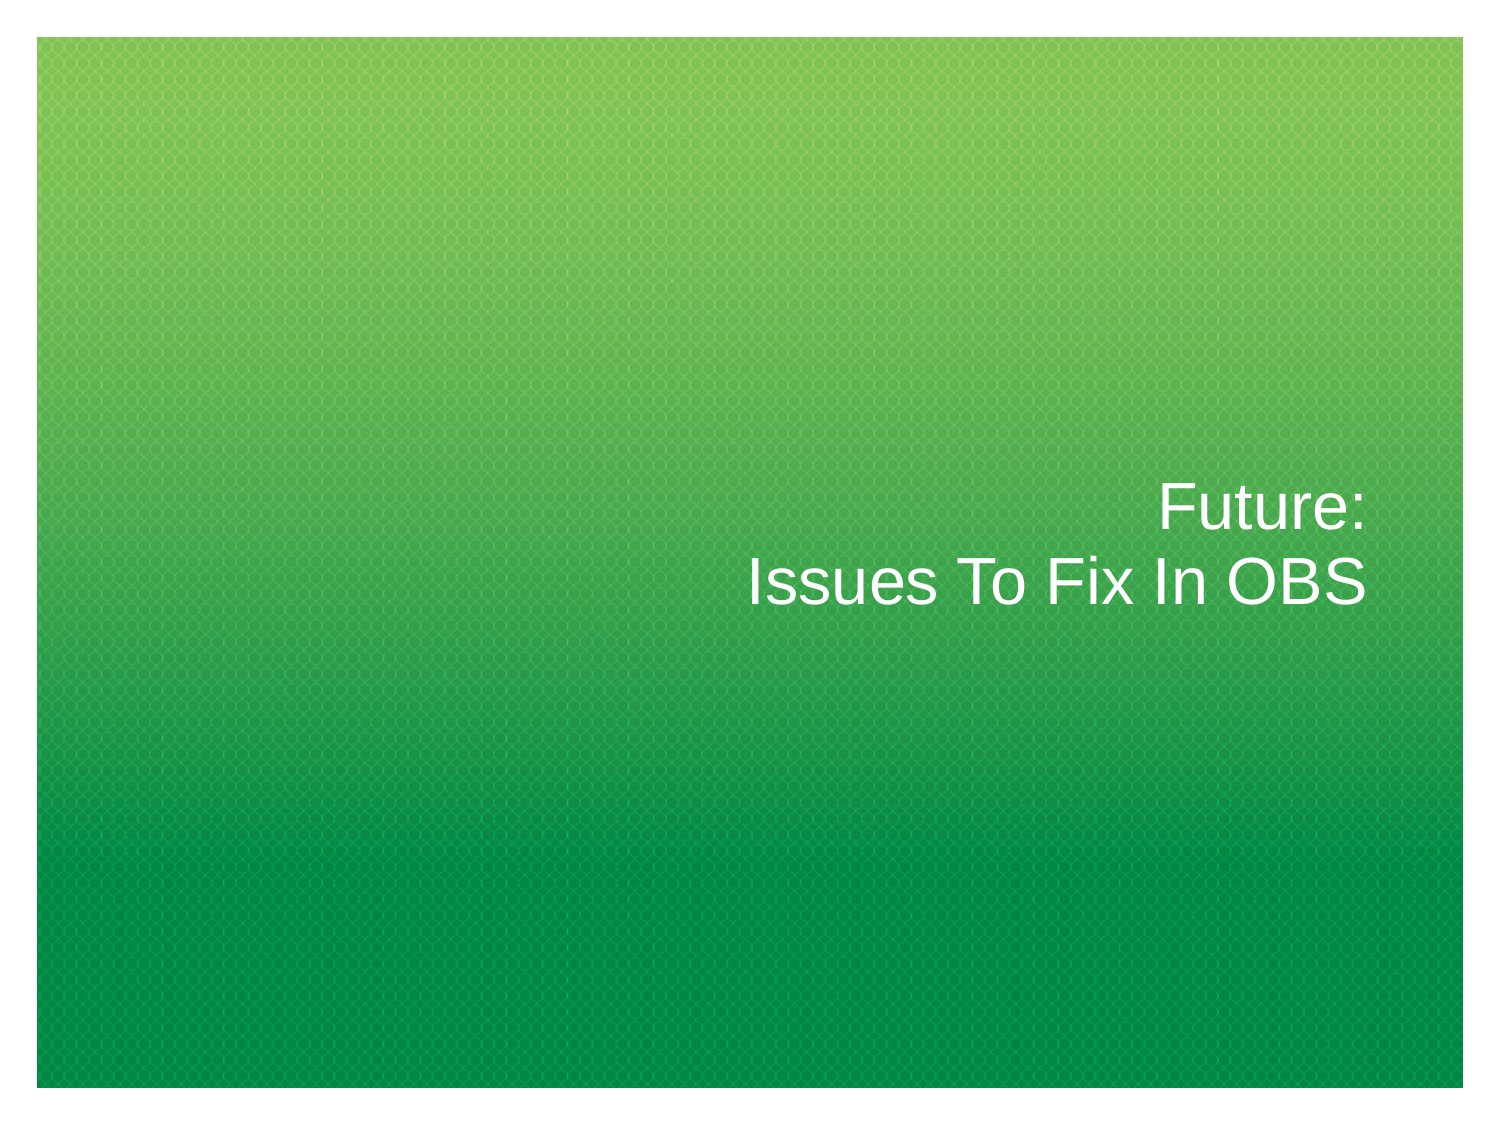

# Future: Issues To Fix In OBS